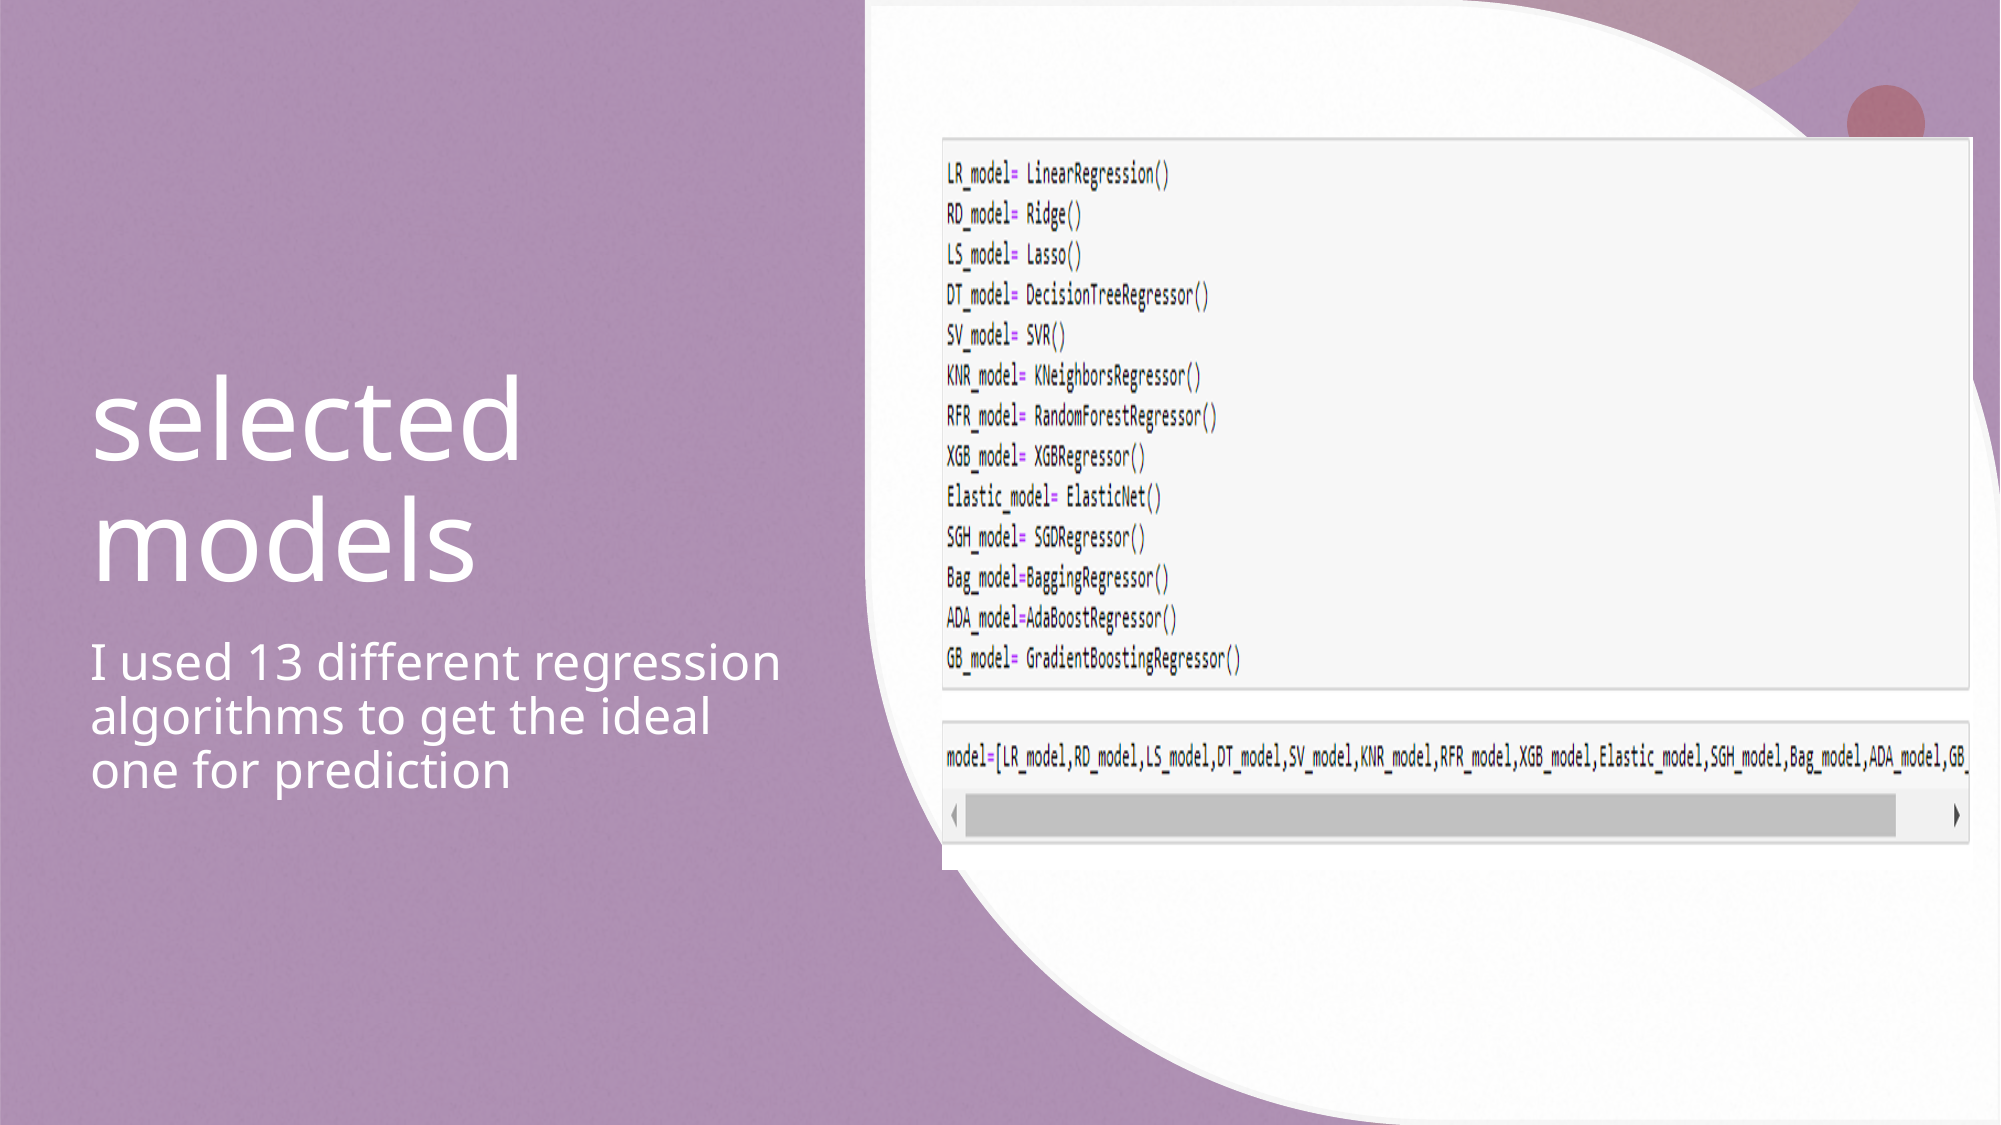

# selected models
I used 13 different regression algorithms to get the ideal one for prediction